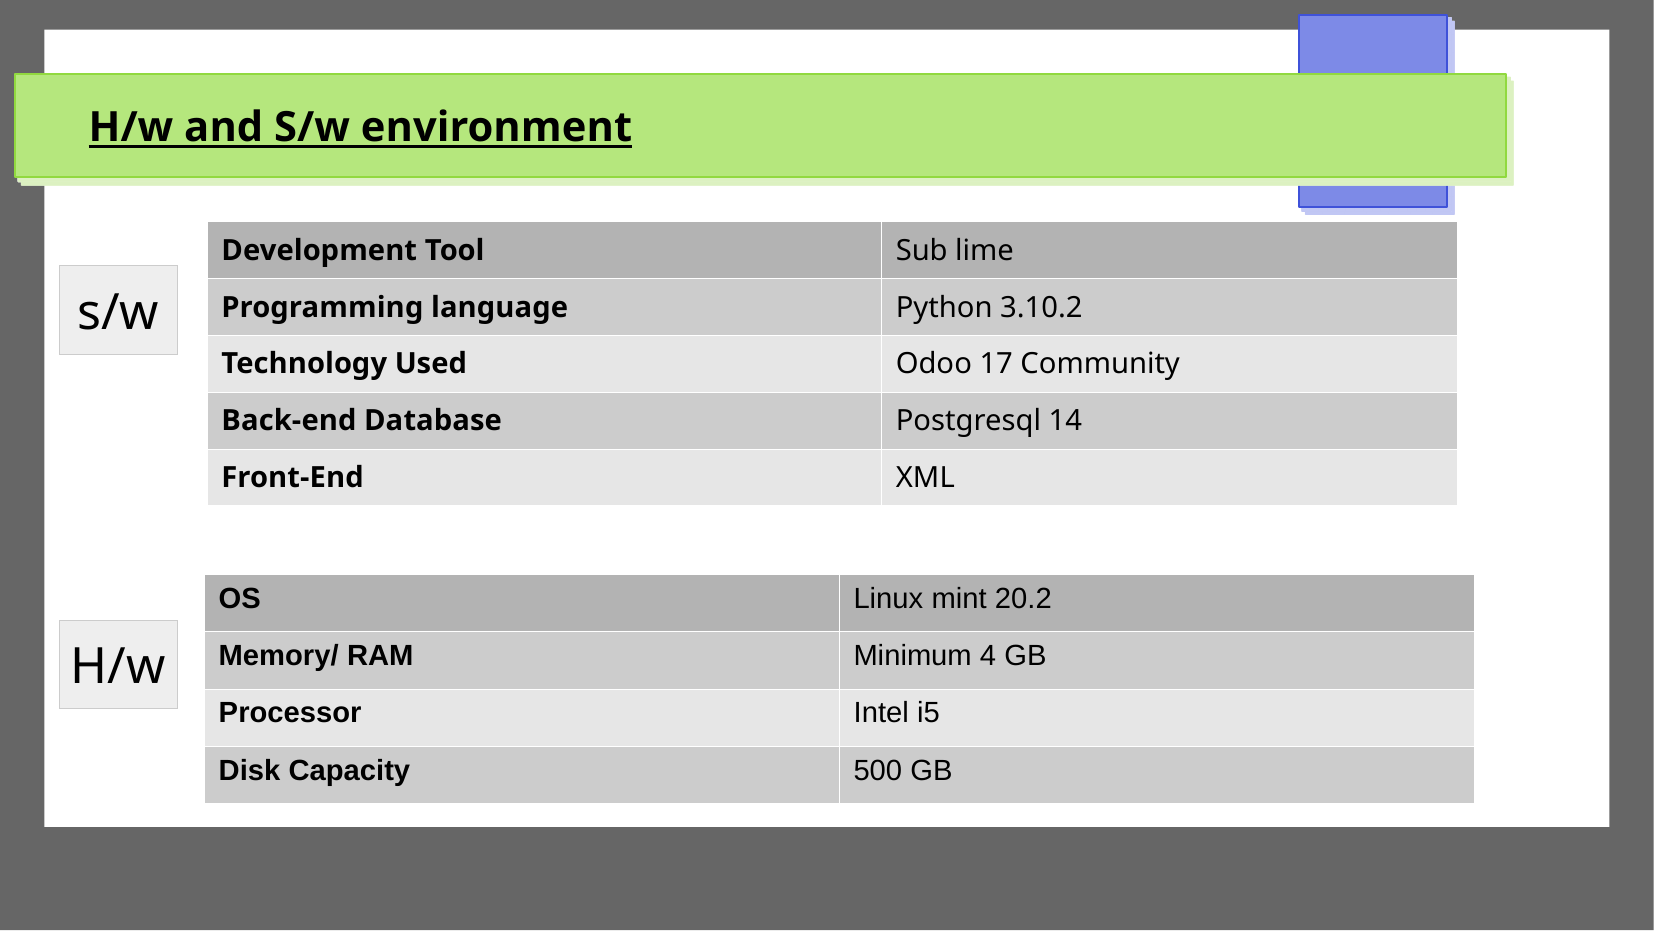

# H/w and S/w environment
| Development Tool | Sub lime |
| --- | --- |
| Programming language | Python 3.10.2 |
| Technology Used | Odoo 17 Community |
| Back-end Database | Postgresql 14 |
| Front-End | XML |
s/w
| OS | Linux mint 20.2 |
| --- | --- |
| Memory/ RAM | Minimum 4 GB |
| Processor | Intel i5 |
| Disk Capacity | 500 GB |
H/w